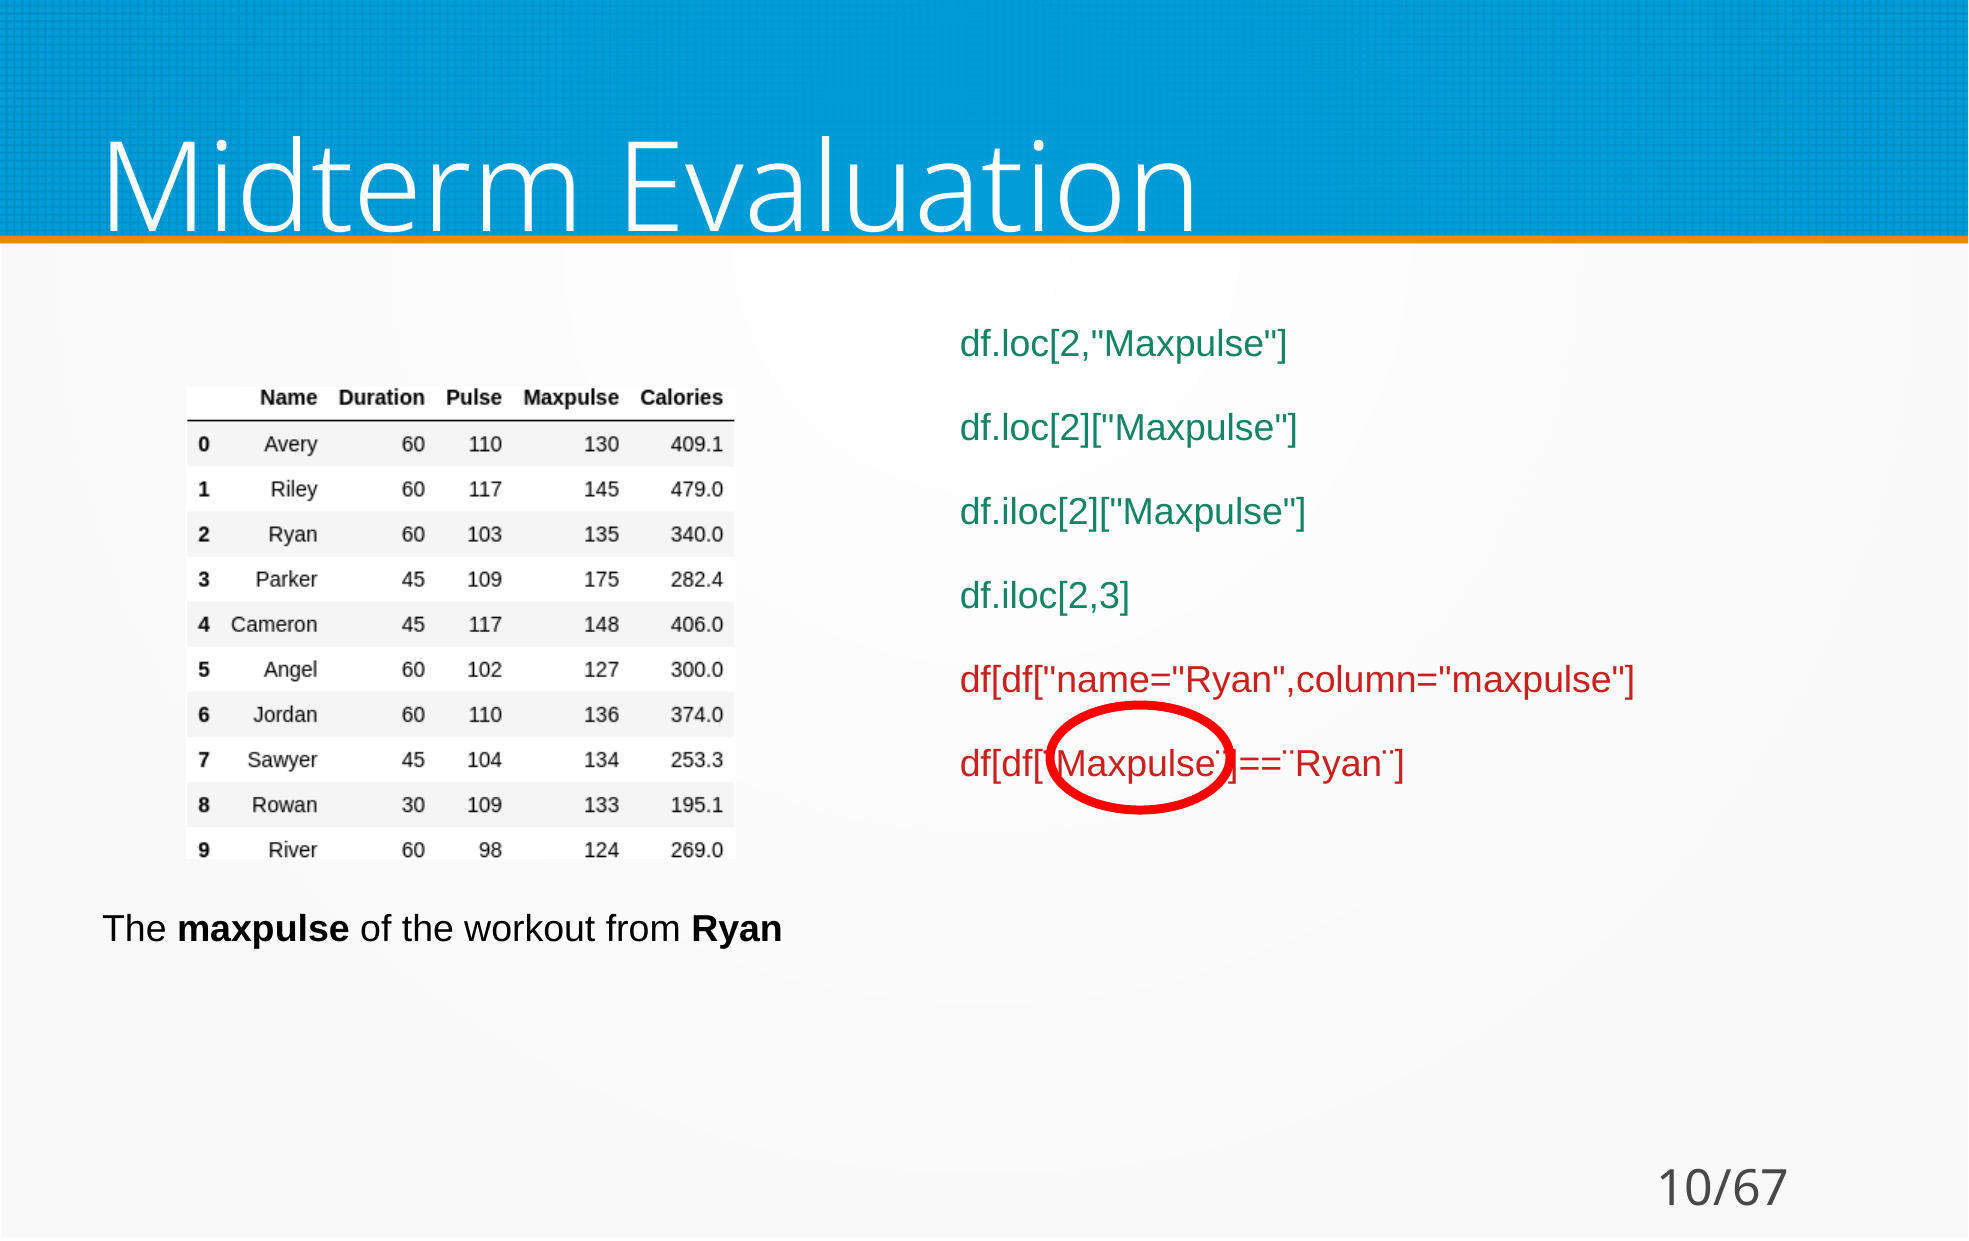

# Midterm Evaluation
df.loc[2,"Maxpulse"]
df.loc[2]["Maxpulse"]
df.iloc[2]["Maxpulse"]
df.iloc[2,3]
df[df["name="Ryan",column="maxpulse"]
df[df[¨Maxpulse¨]==¨Ryan¨]
The maxpulse of the workout from Ryan
10